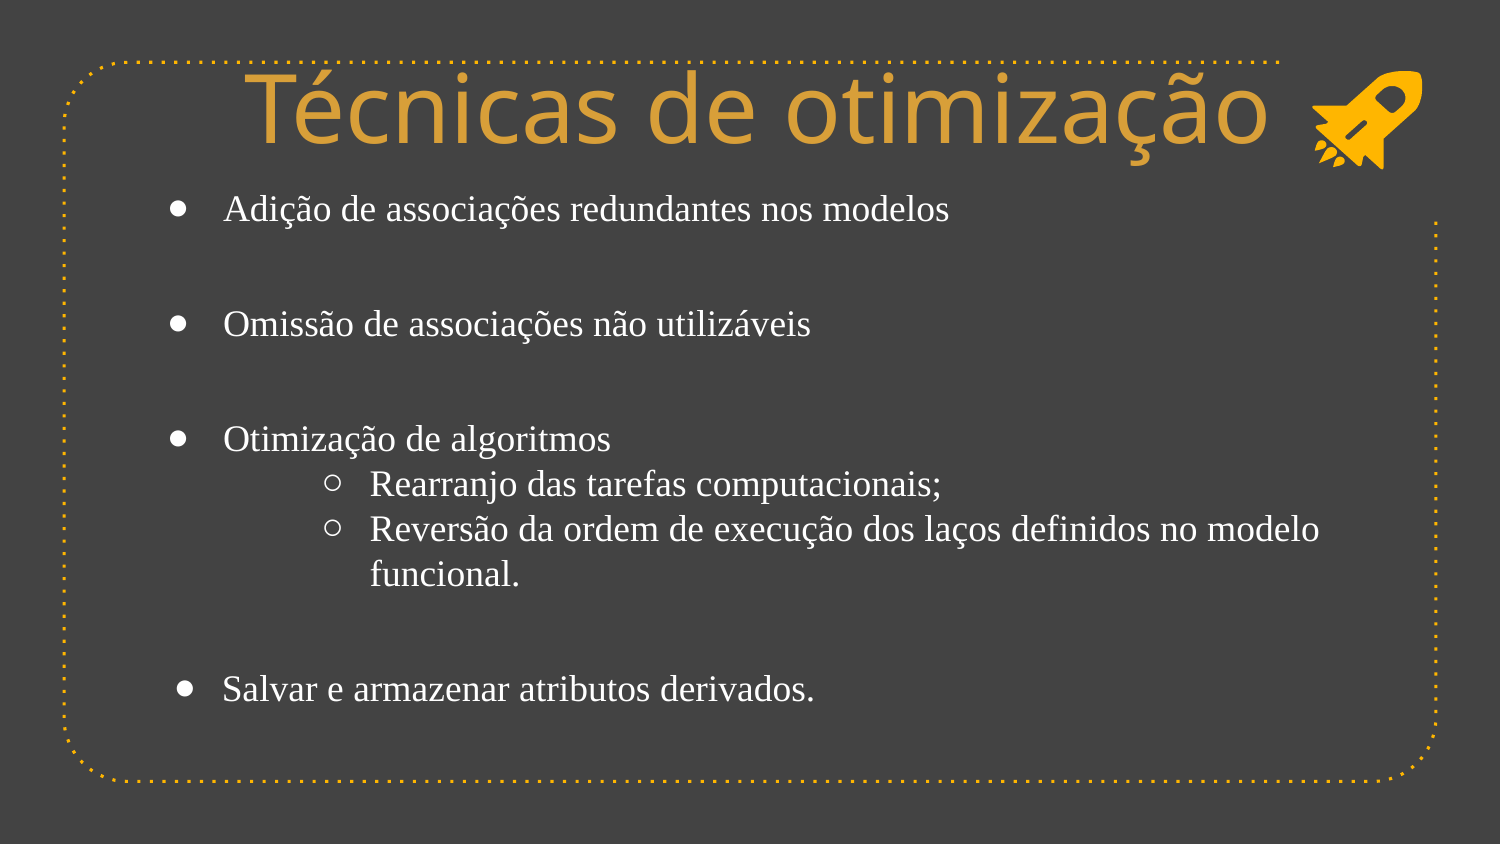

# Técnicas de otimização
Adição de associações redundantes nos modelos
Omissão de associações não utilizáveis
Otimização de algoritmos
Rearranjo das tarefas computacionais;
Reversão da ordem de execução dos laços definidos no modelo funcional.
Salvar e armazenar atributos derivados.